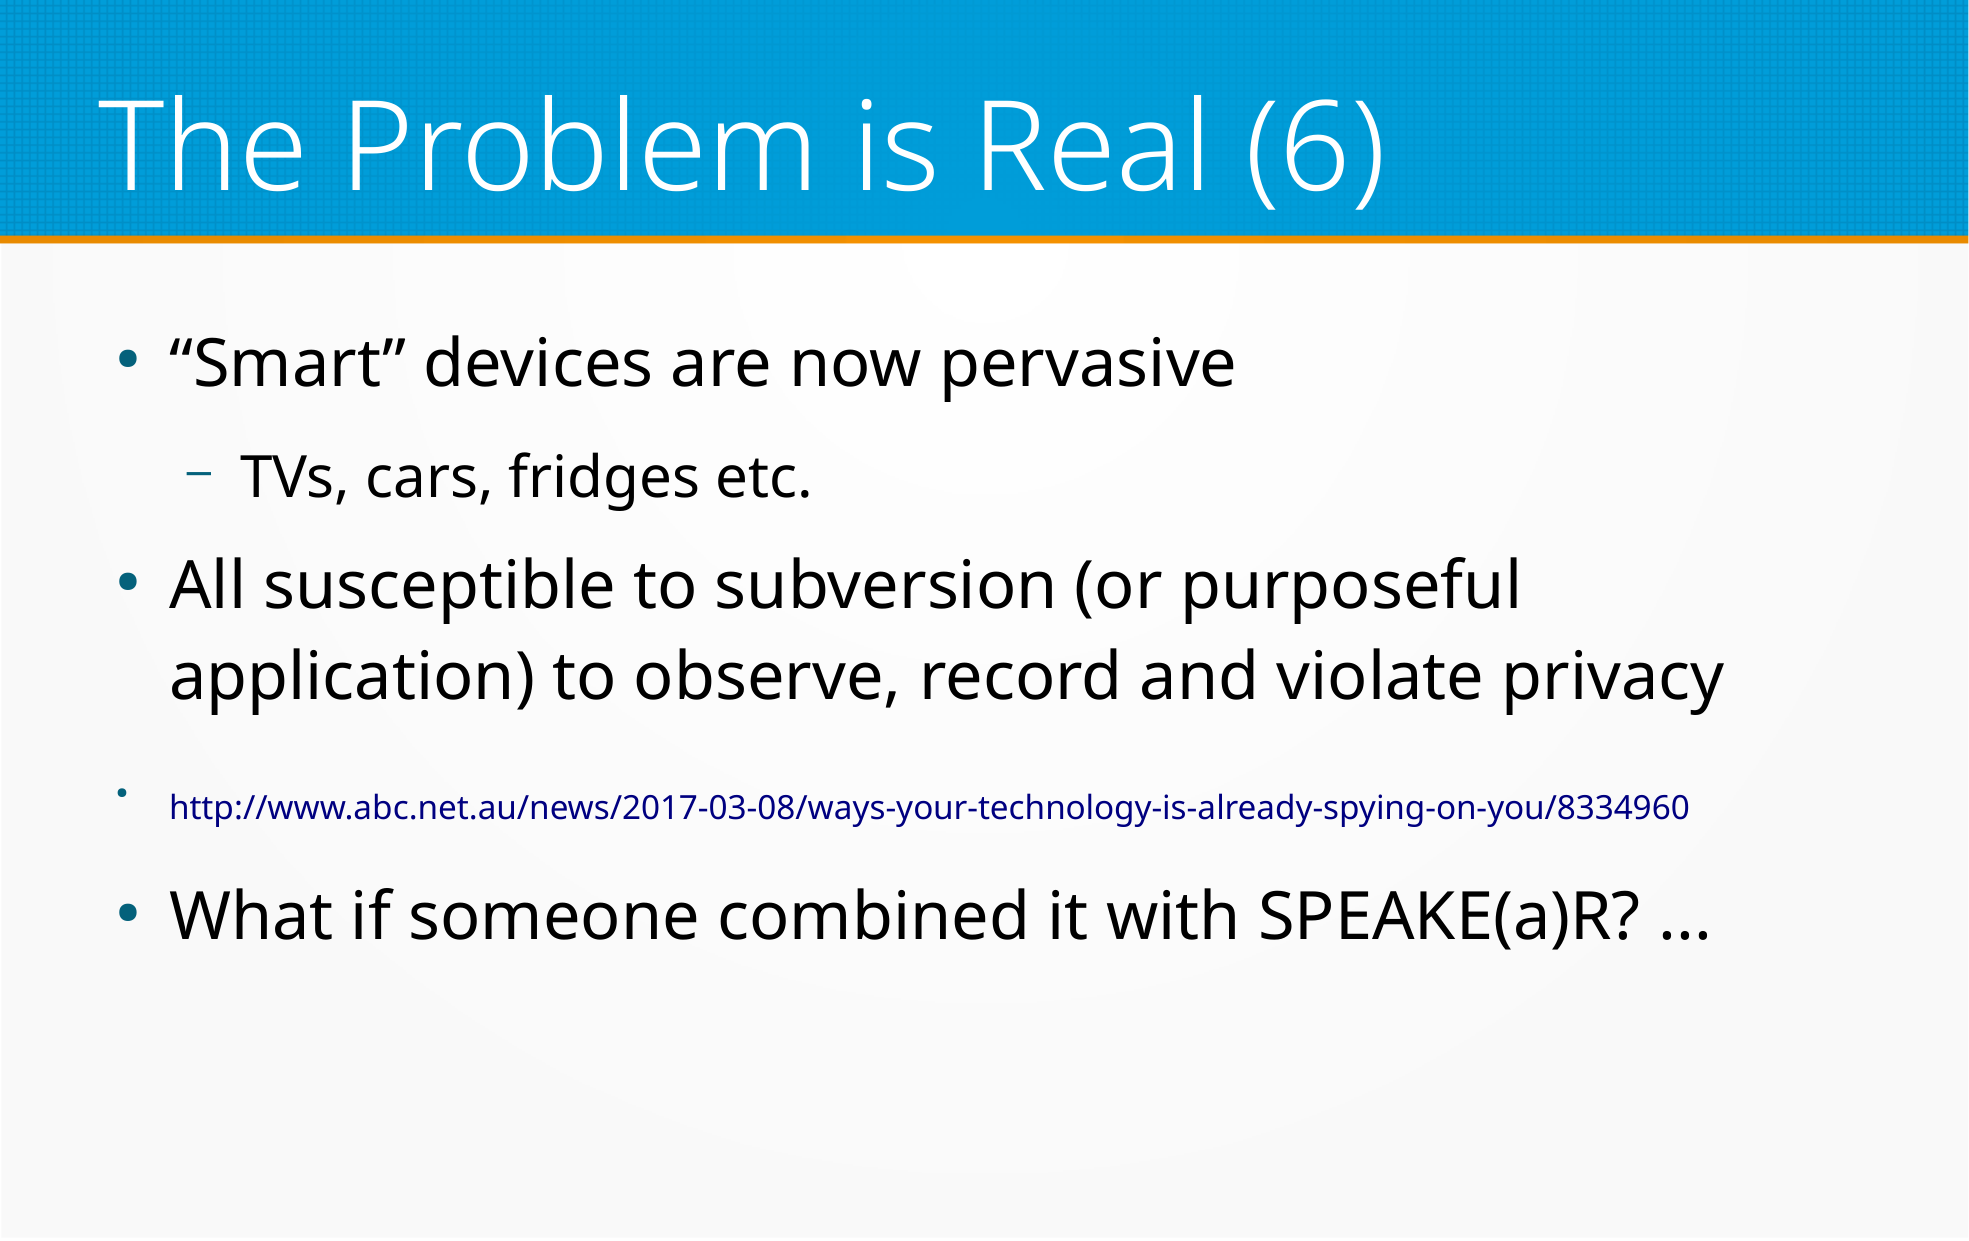

# The Problem is Real (6)
“Smart” devices are now pervasive
TVs, cars, fridges etc.
All susceptible to subversion (or purposeful application) to observe, record and violate privacy
http://www.abc.net.au/news/2017-03-08/ways-your-technology-is-already-spying-on-you/8334960
What if someone combined it with SPEAKE(a)R? ...